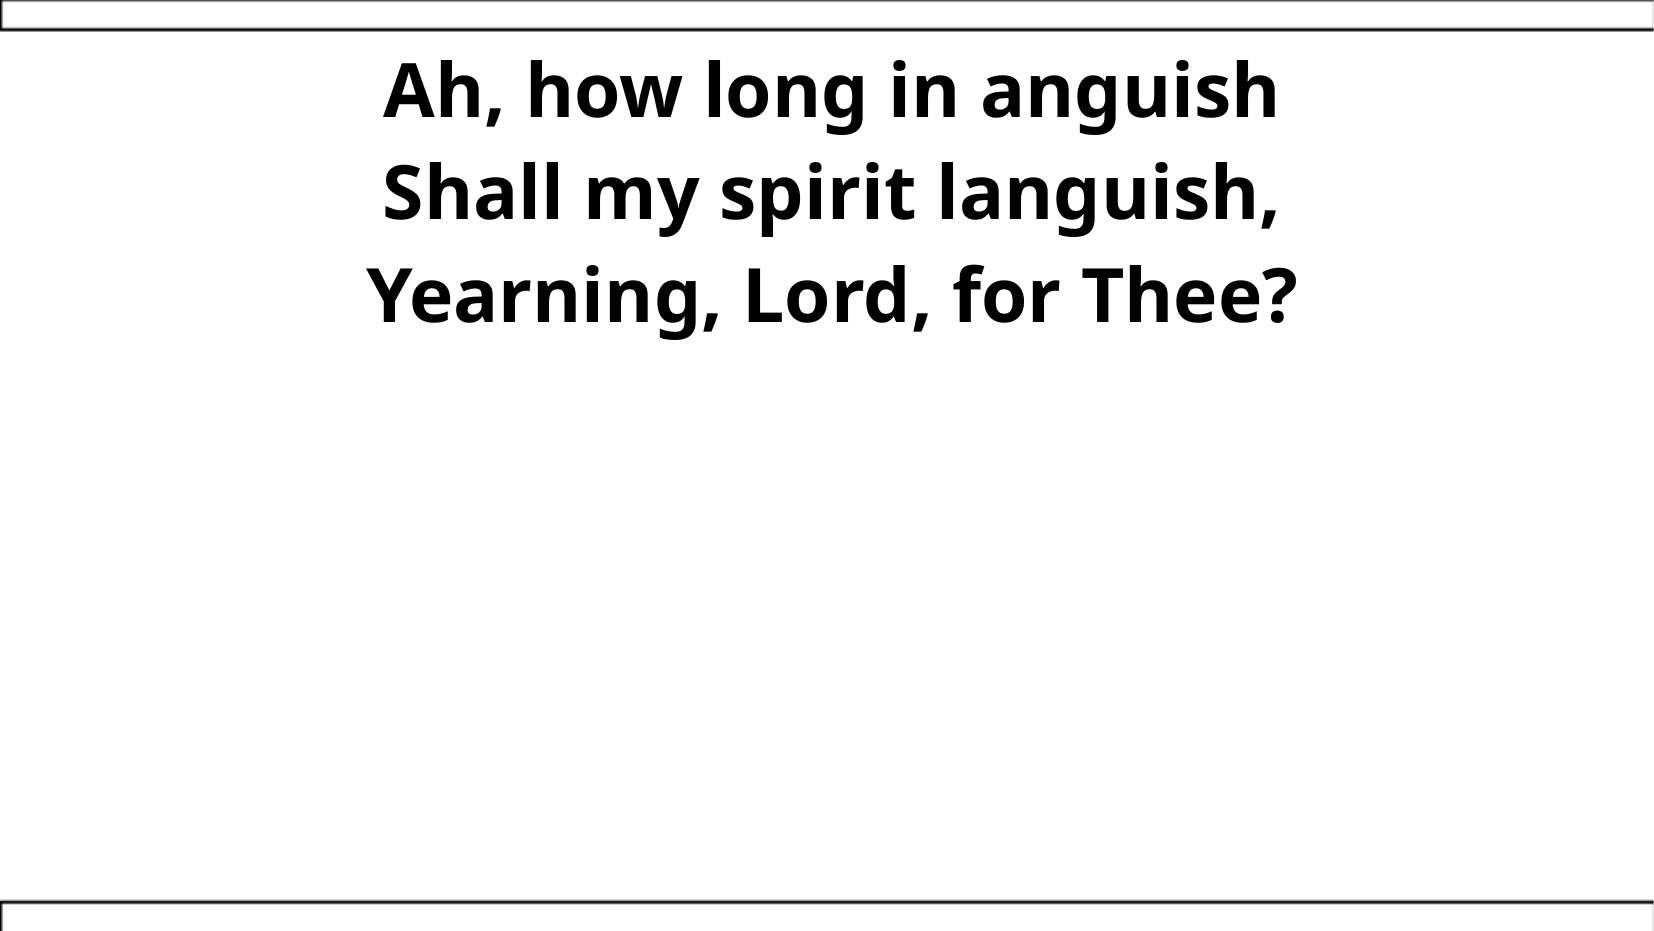

Ah, how long in anguish
Shall my spirit languish,
Yearning, Lord, for Thee?